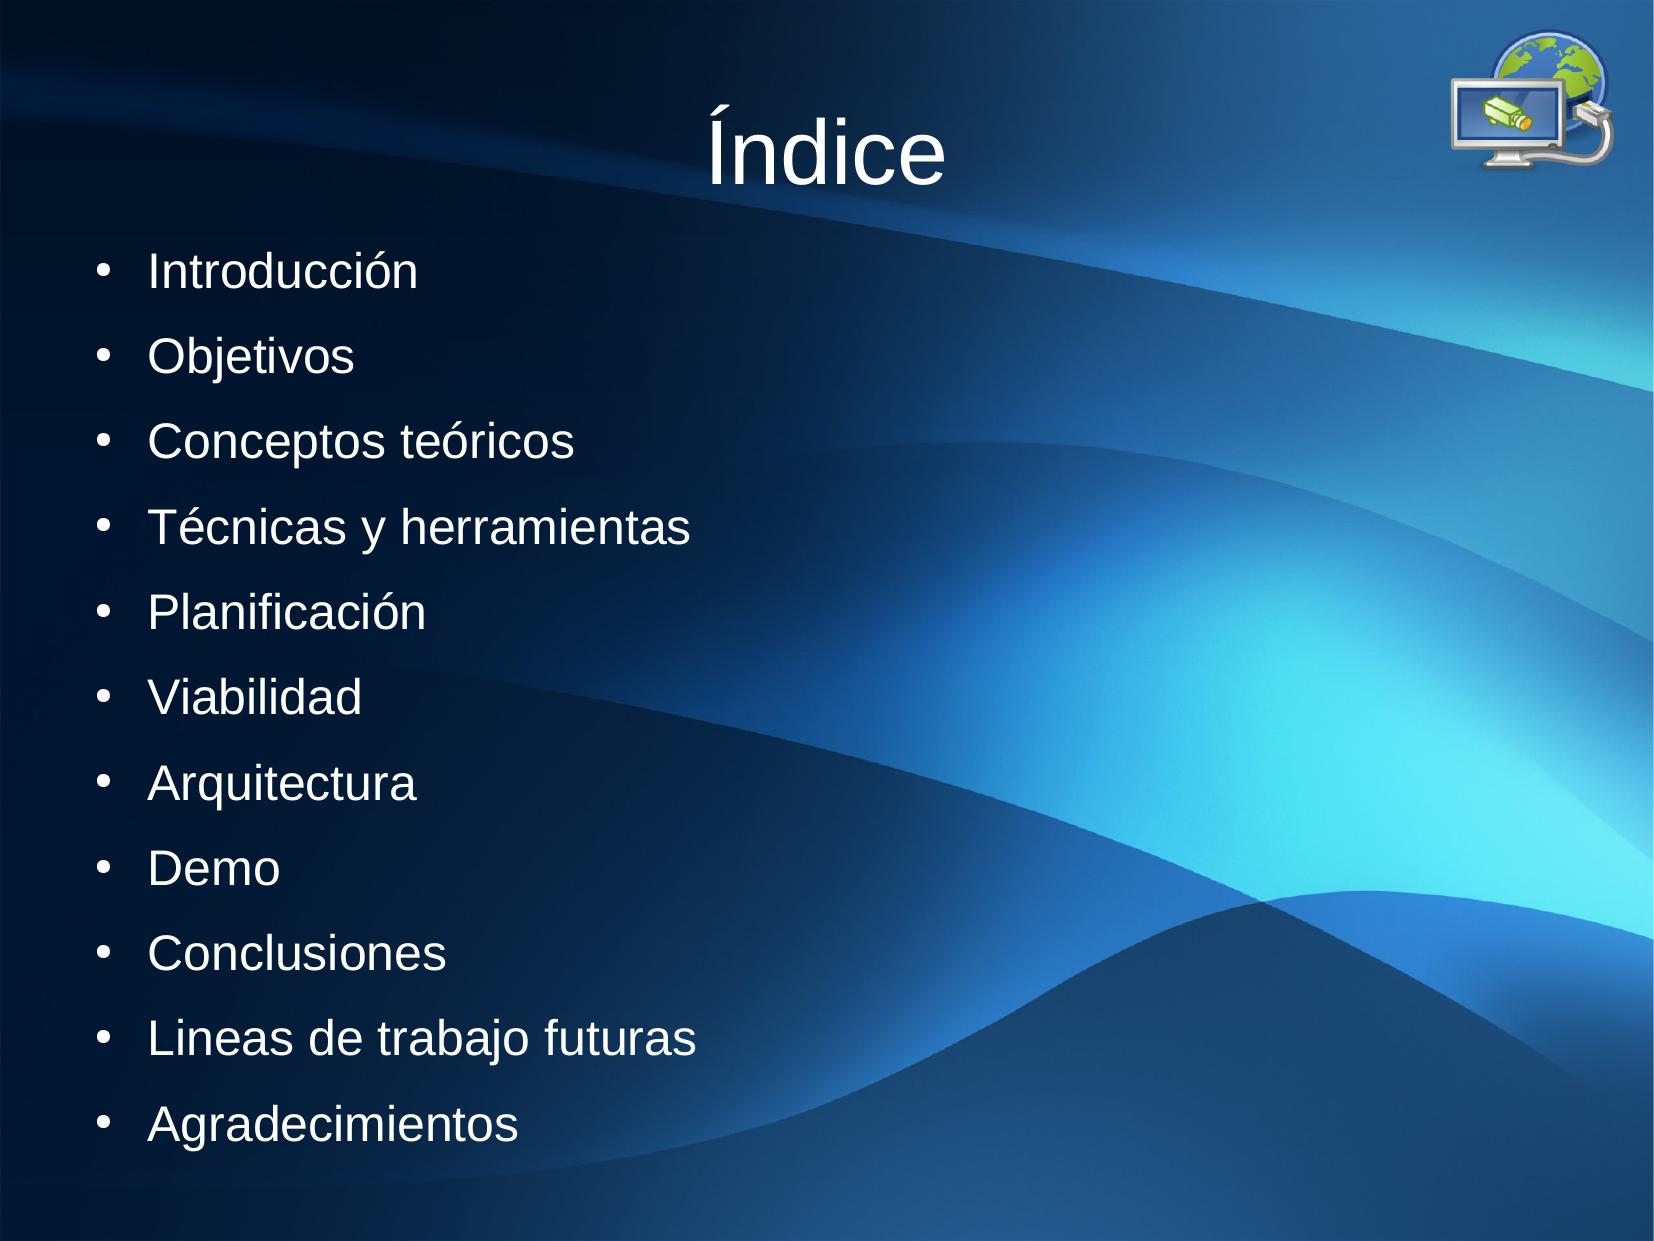

# Índice
Introducción
Objetivos
Conceptos teóricos
Técnicas y herramientas
Planificación
Viabilidad
Arquitectura
Demo
Conclusiones
Lineas de trabajo futuras
Agradecimientos